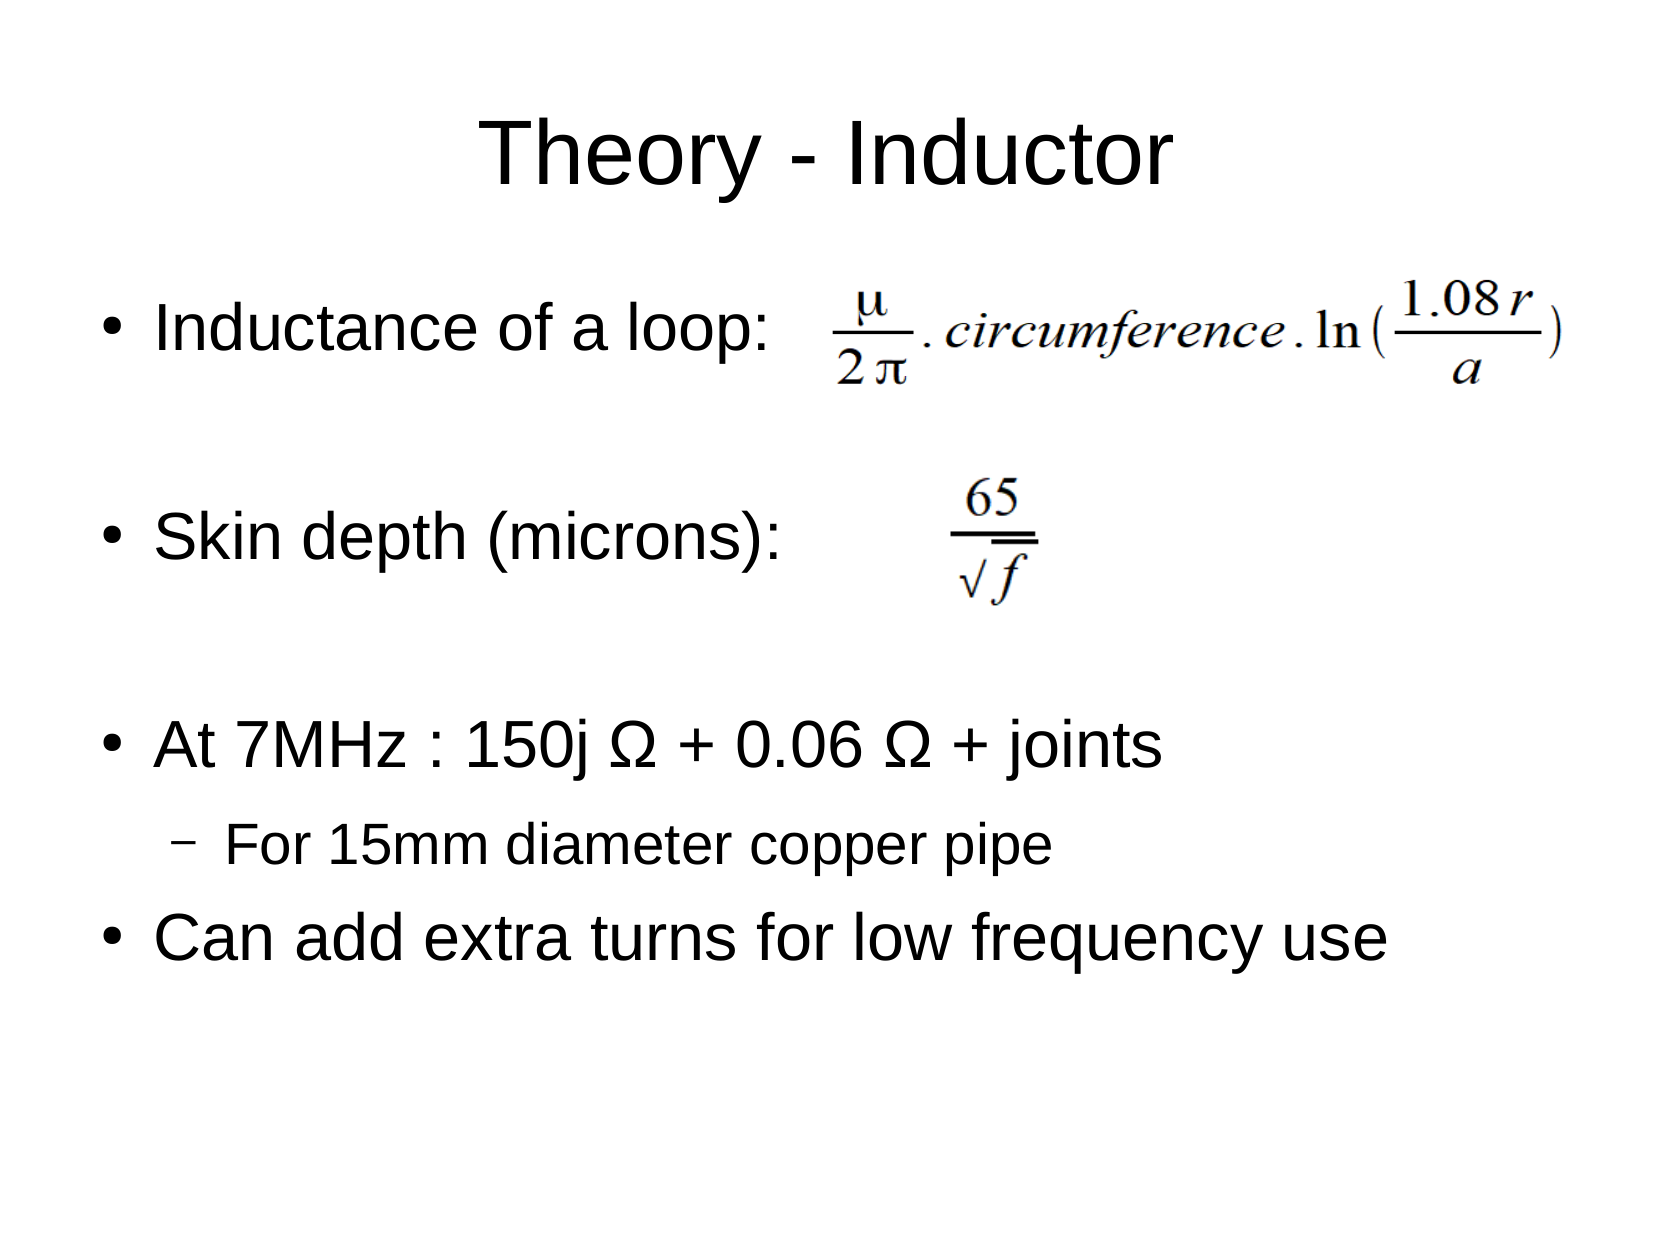

# Theory - Inductor
Inductance of a loop:
Skin depth (microns):
At 7MHz : 150j Ω + 0.06 Ω + joints
For 15mm diameter copper pipe
Can add extra turns for low frequency use